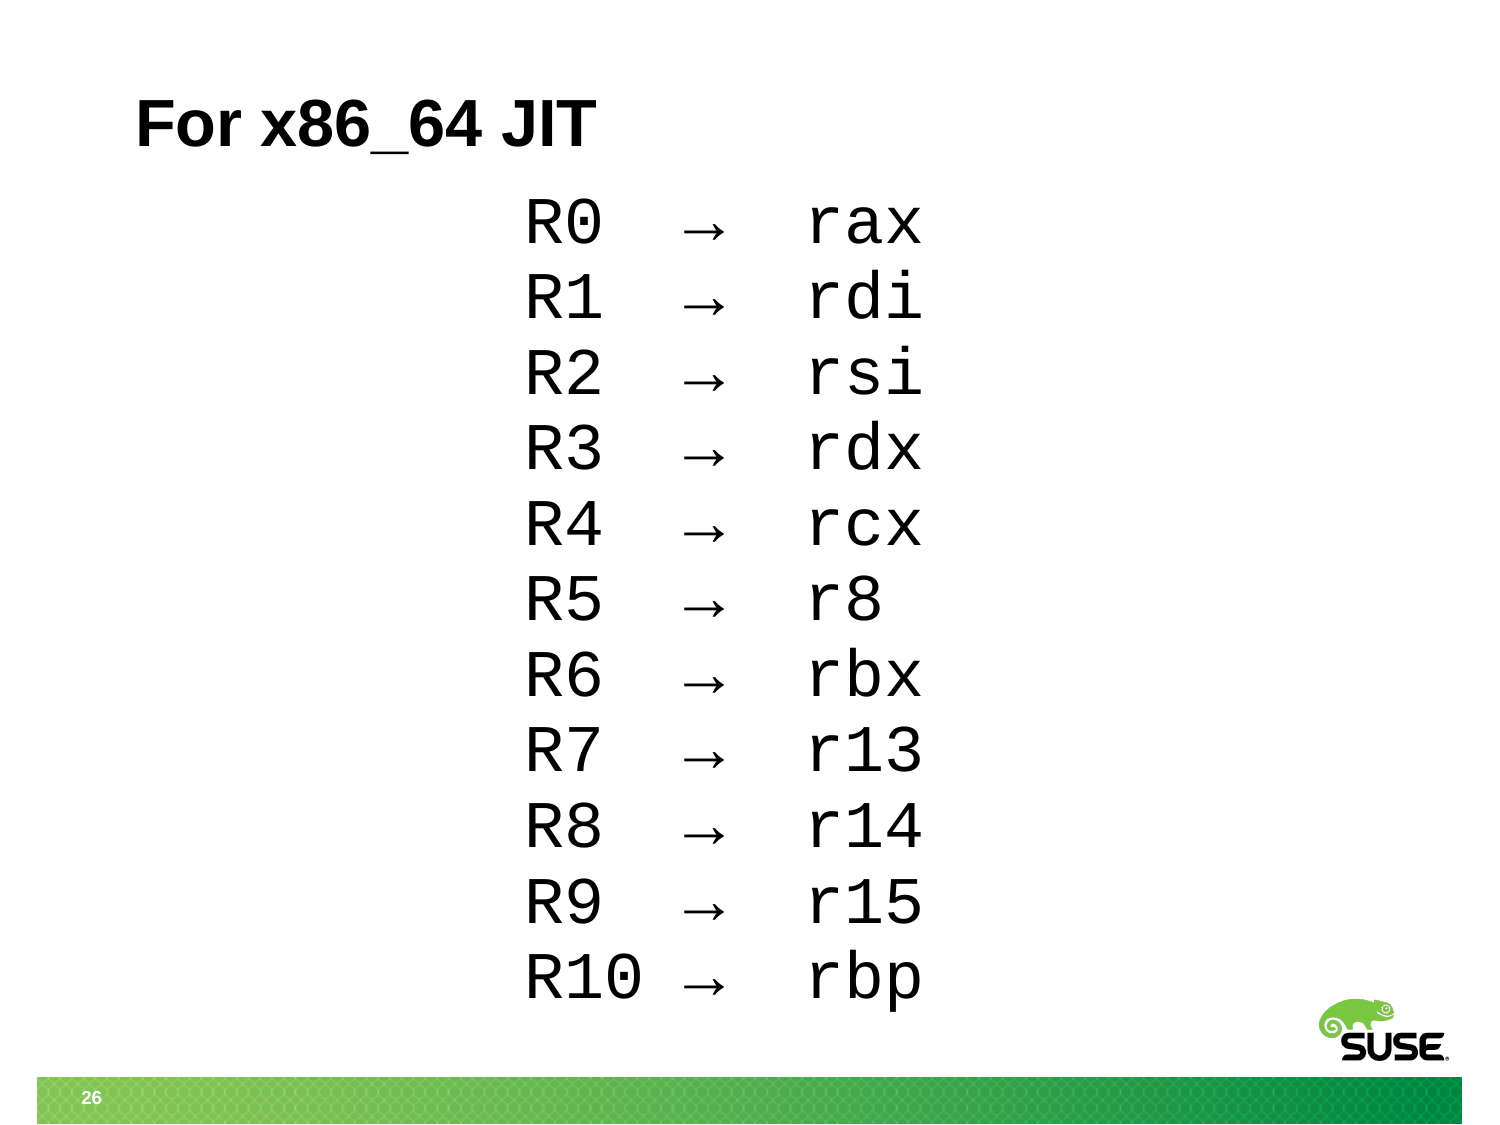

# For x86_64 JIT
R0 → rax
R1 → rdi
R2 → rsi
R3 → rdx
R4 → rcx
R5 → r8
R6 → rbx
R7 → r13
R8 → r14
R9 → r15
R10 → rbp